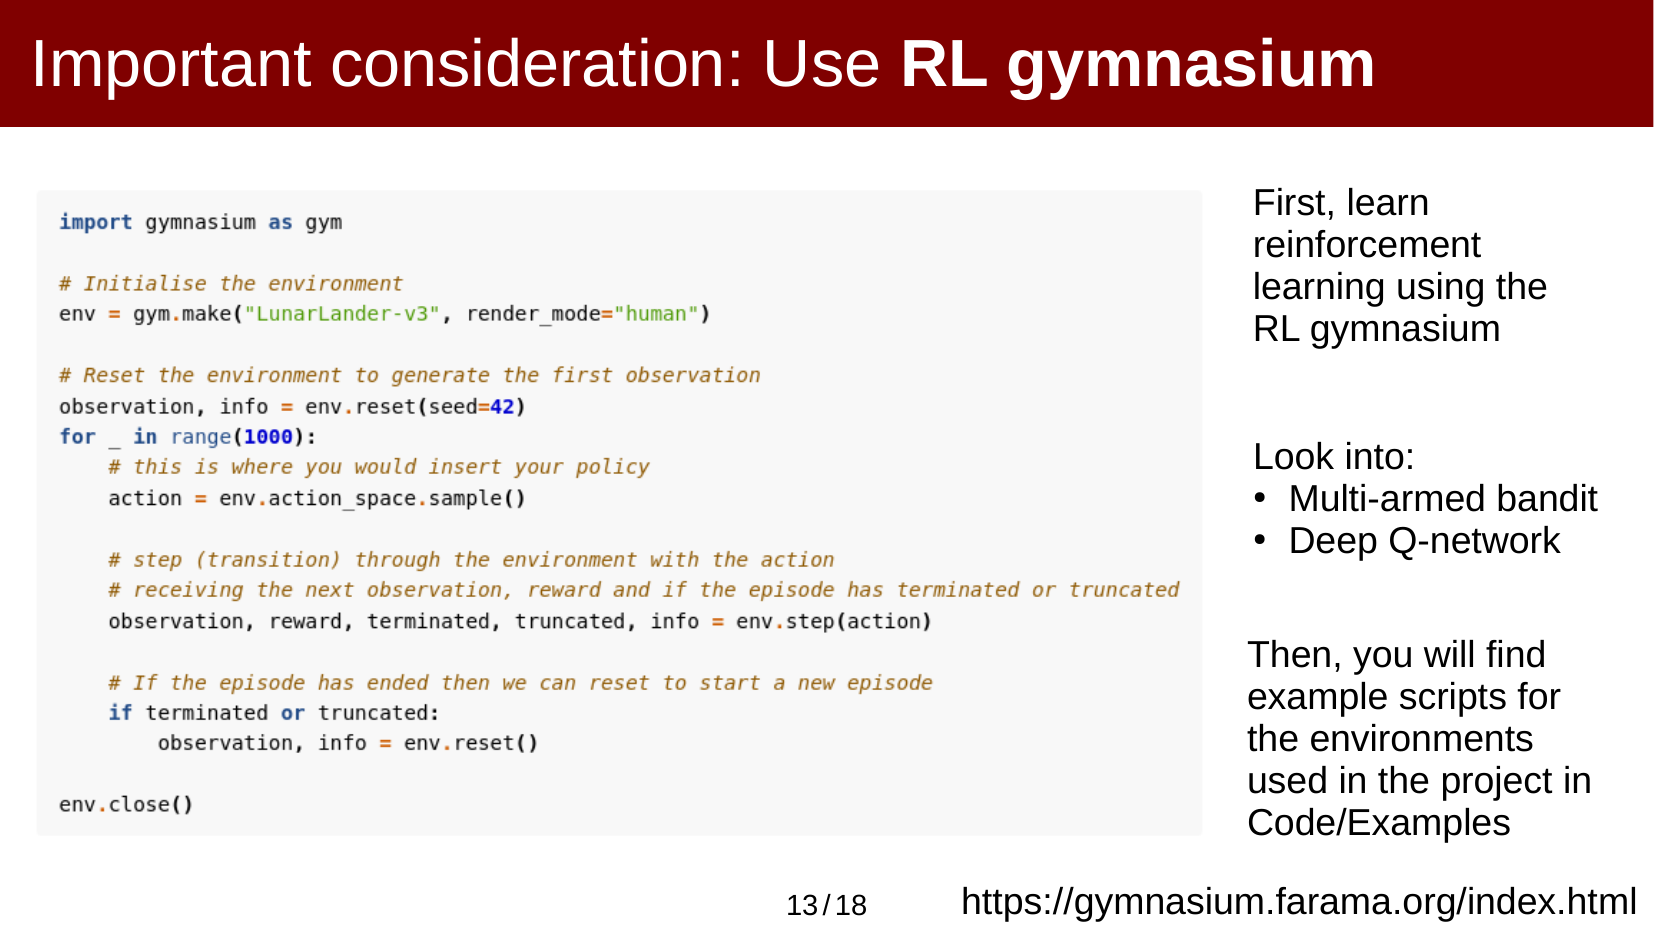

Important consideration: Use RL gymnasium
First, learn reinforcement learning using the RL gymnasium
Look into:
Multi-armed bandit
Deep Q-network
Then, you will find example scripts for the environments used in the project in Code/Examples
https://gymnasium.farama.org/index.html